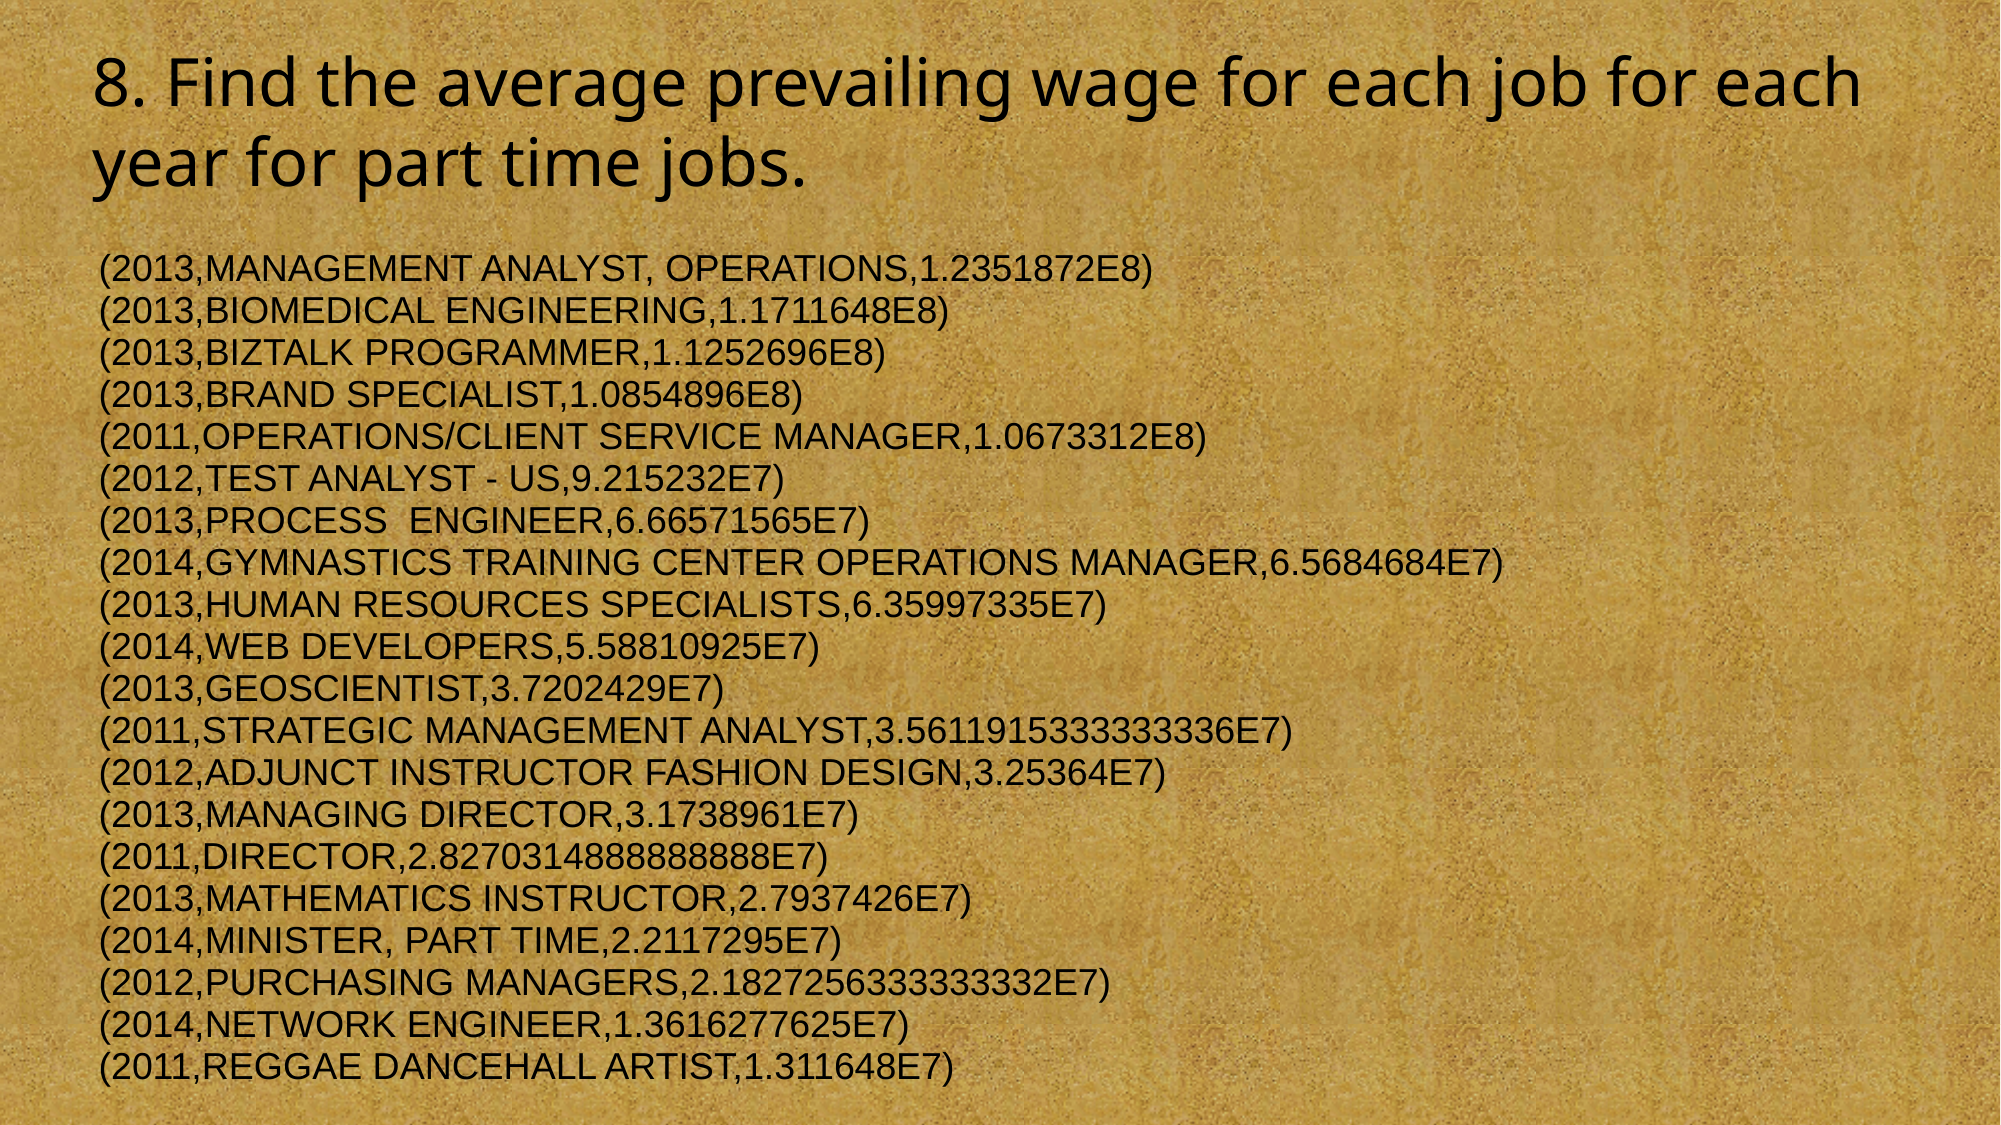

# 8. Find the average prevailing wage for each job for each year for part time jobs.
(2013,MANAGEMENT ANALYST, OPERATIONS,1.2351872E8)
(2013,BIOMEDICAL ENGINEERING,1.1711648E8)
(2013,BIZTALK PROGRAMMER,1.1252696E8)
(2013,BRAND SPECIALIST,1.0854896E8)
(2011,OPERATIONS/CLIENT SERVICE MANAGER,1.0673312E8)
(2012,TEST ANALYST - US,9.215232E7)
(2013,PROCESS ENGINEER,6.66571565E7)
(2014,GYMNASTICS TRAINING CENTER OPERATIONS MANAGER,6.5684684E7)
(2013,HUMAN RESOURCES SPECIALISTS,6.35997335E7)
(2014,WEB DEVELOPERS,5.58810925E7)
(2013,GEOSCIENTIST,3.7202429E7)
(2011,STRATEGIC MANAGEMENT ANALYST,3.5611915333333336E7)
(2012,ADJUNCT INSTRUCTOR FASHION DESIGN,3.25364E7)
(2013,MANAGING DIRECTOR,3.1738961E7)
(2011,DIRECTOR,2.8270314888888888E7)
(2013,MATHEMATICS INSTRUCTOR,2.7937426E7)
(2014,MINISTER, PART TIME,2.2117295E7)
(2012,PURCHASING MANAGERS,2.1827256333333332E7)
(2014,NETWORK ENGINEER,1.3616277625E7)
(2011,REGGAE DANCEHALL ARTIST,1.311648E7)